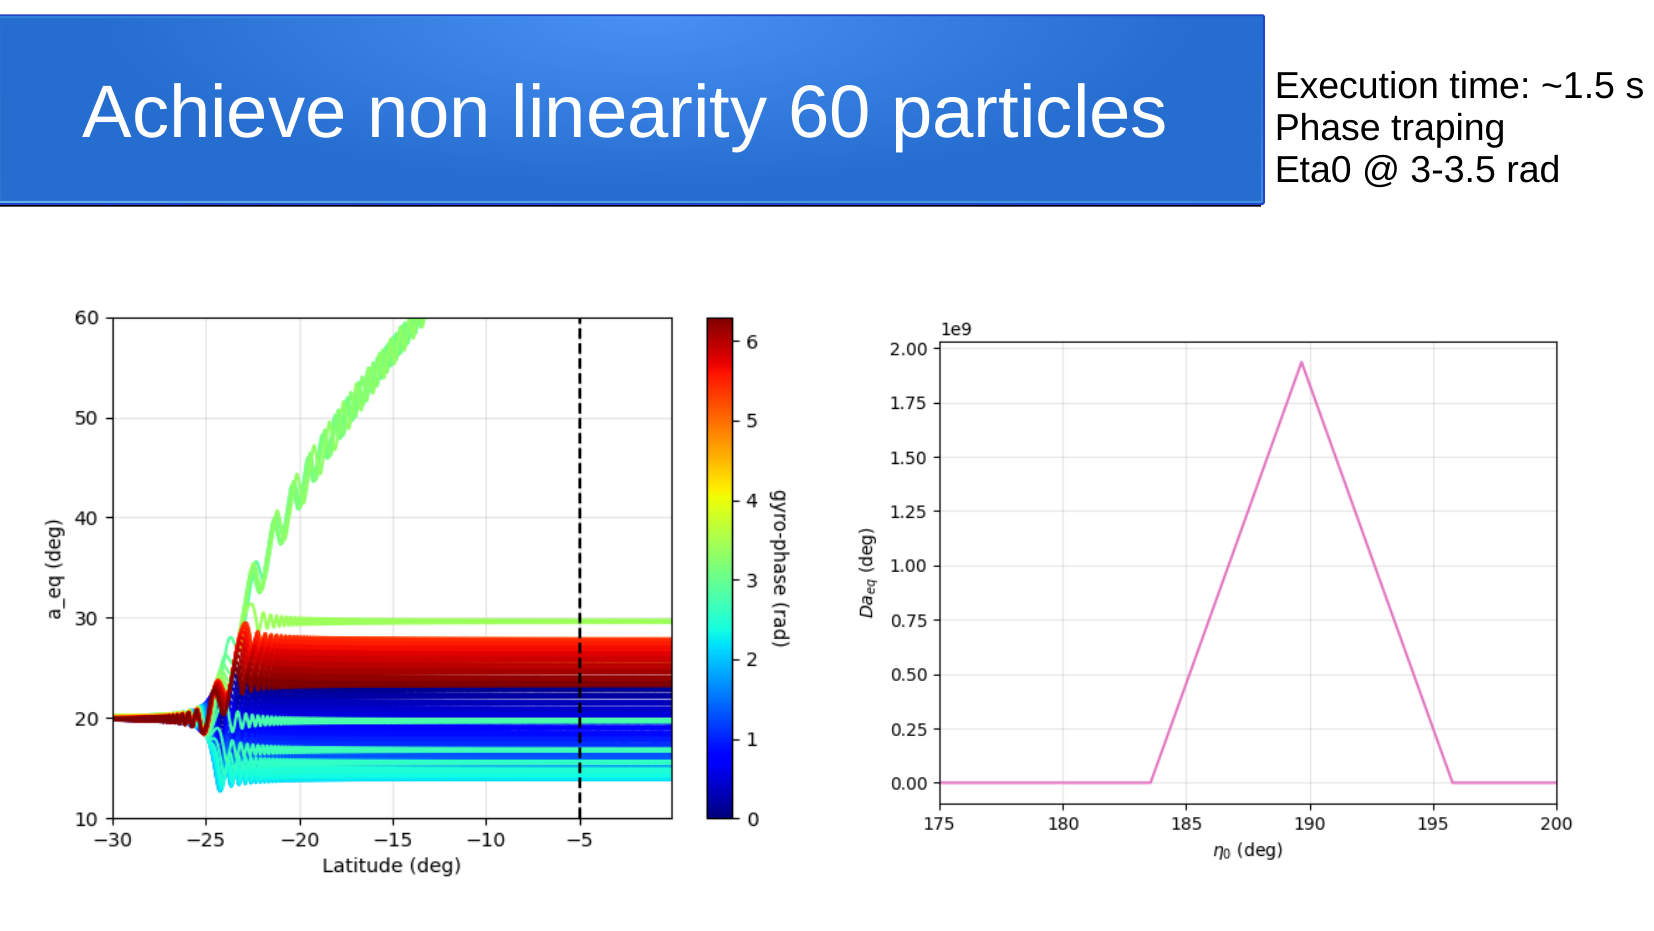

Execution time: ~1.5 s
Phase traping
Eta0 @ 3-3.5 rad
# Achieve non linearity 60 particles